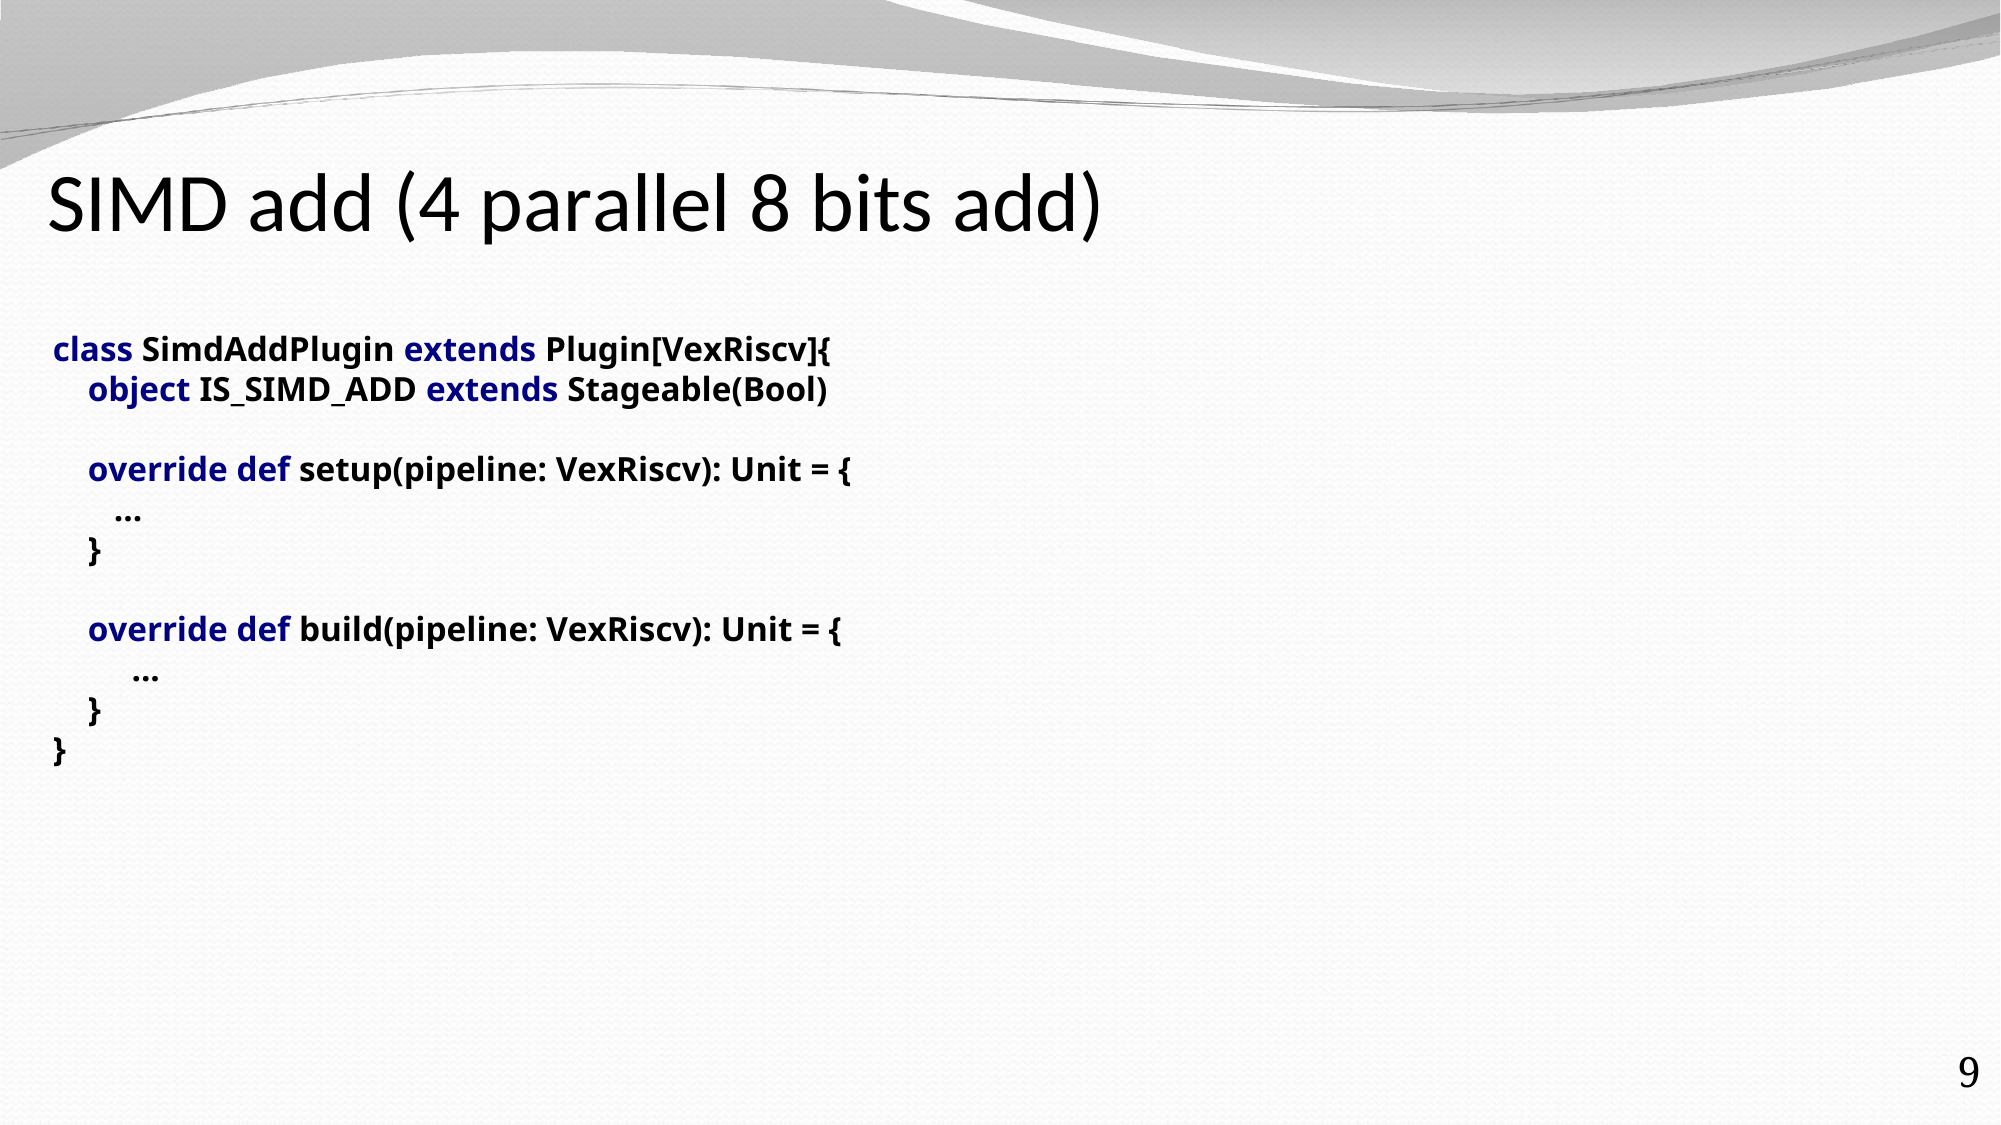

# SIMD add (4 parallel 8 bits add)
class SimdAddPlugin extends Plugin[VexRiscv]{
 object IS_SIMD_ADD extends Stageable(Bool)
 override def setup(pipeline: VexRiscv): Unit = {
 ...
 }
 override def build(pipeline: VexRiscv): Unit = {
 ...
 }
}